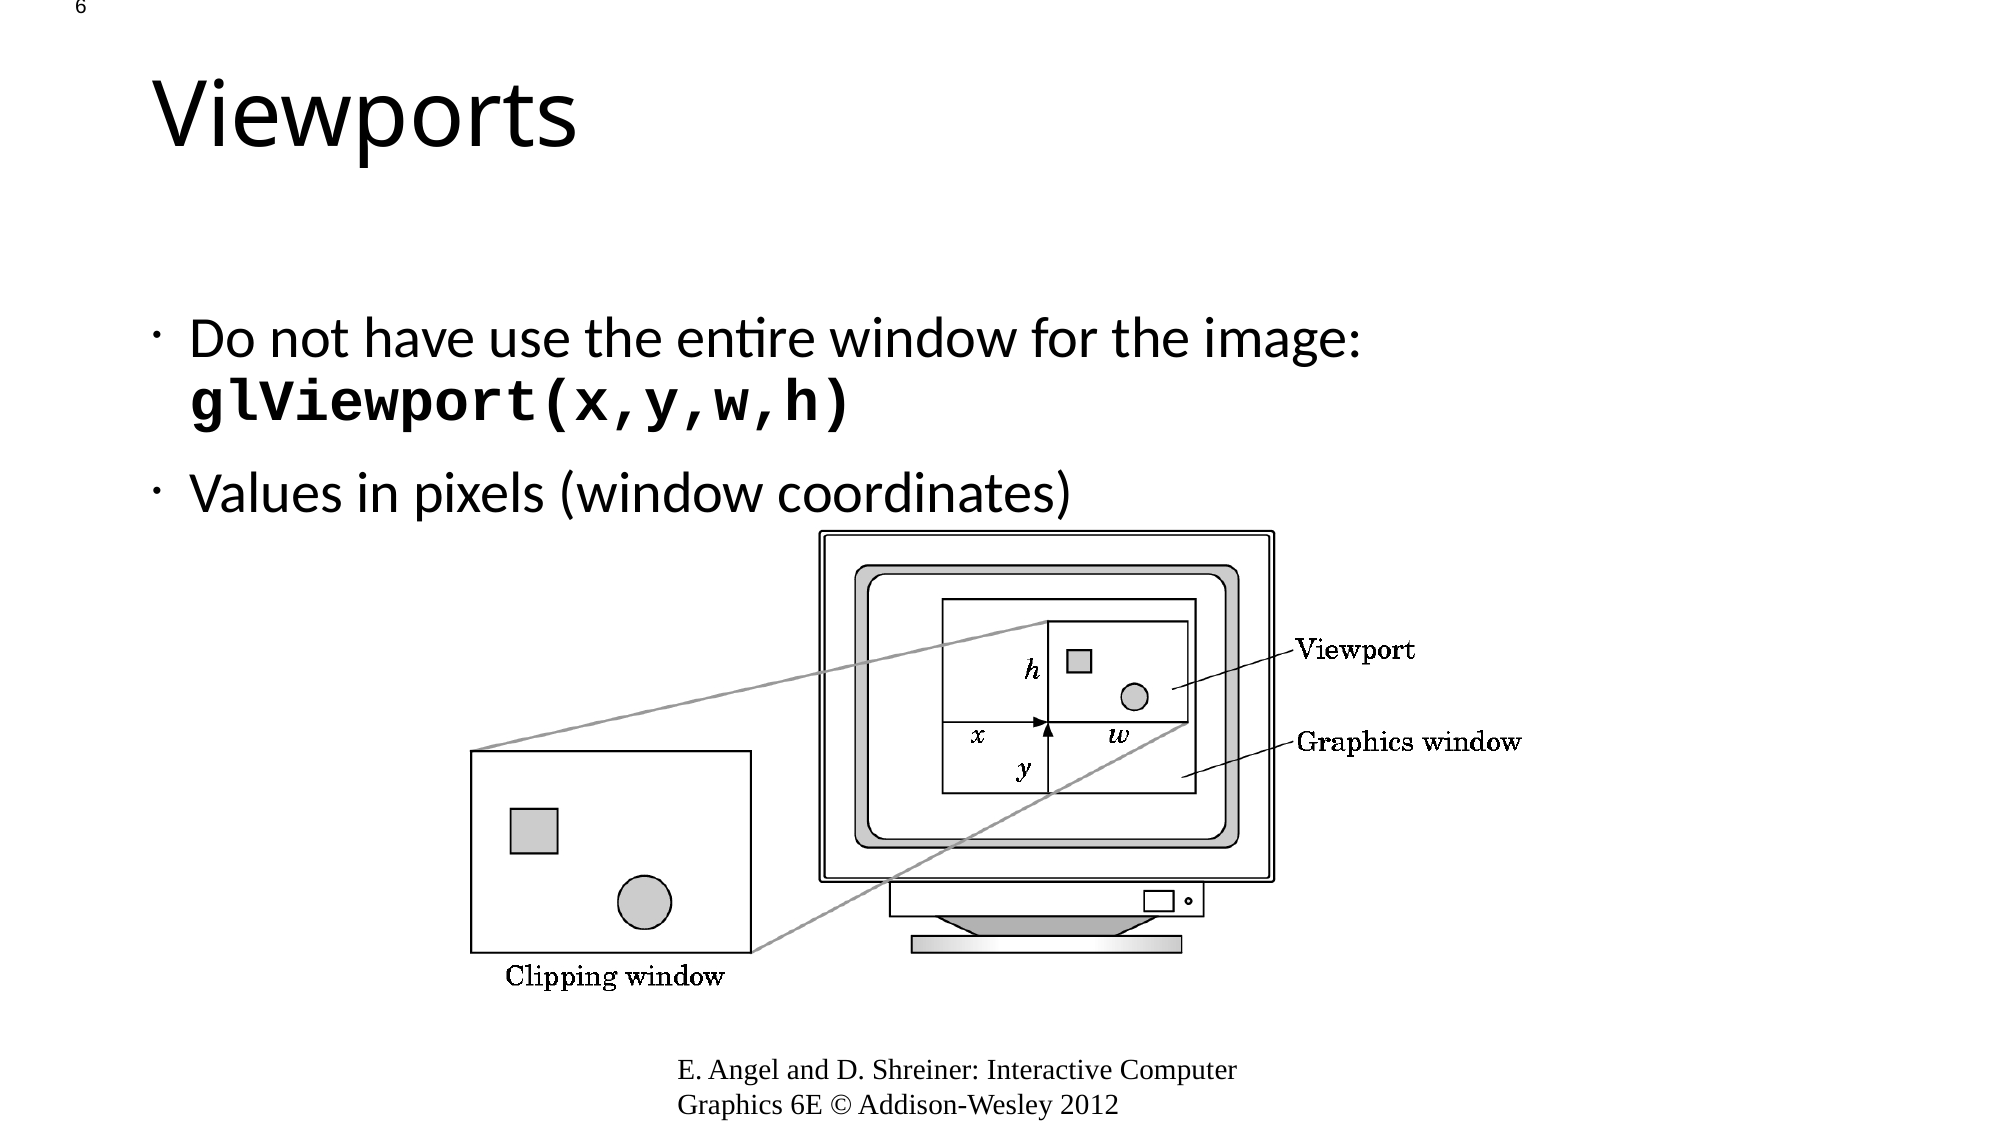

# Viewports
Do not have use the entire window for the image: glViewport(x,y,w,h)
Values in pixels (window coordinates)
E. Angel and D. Shreiner: Interactive Computer Graphics 6E © Addison-Wesley 2012